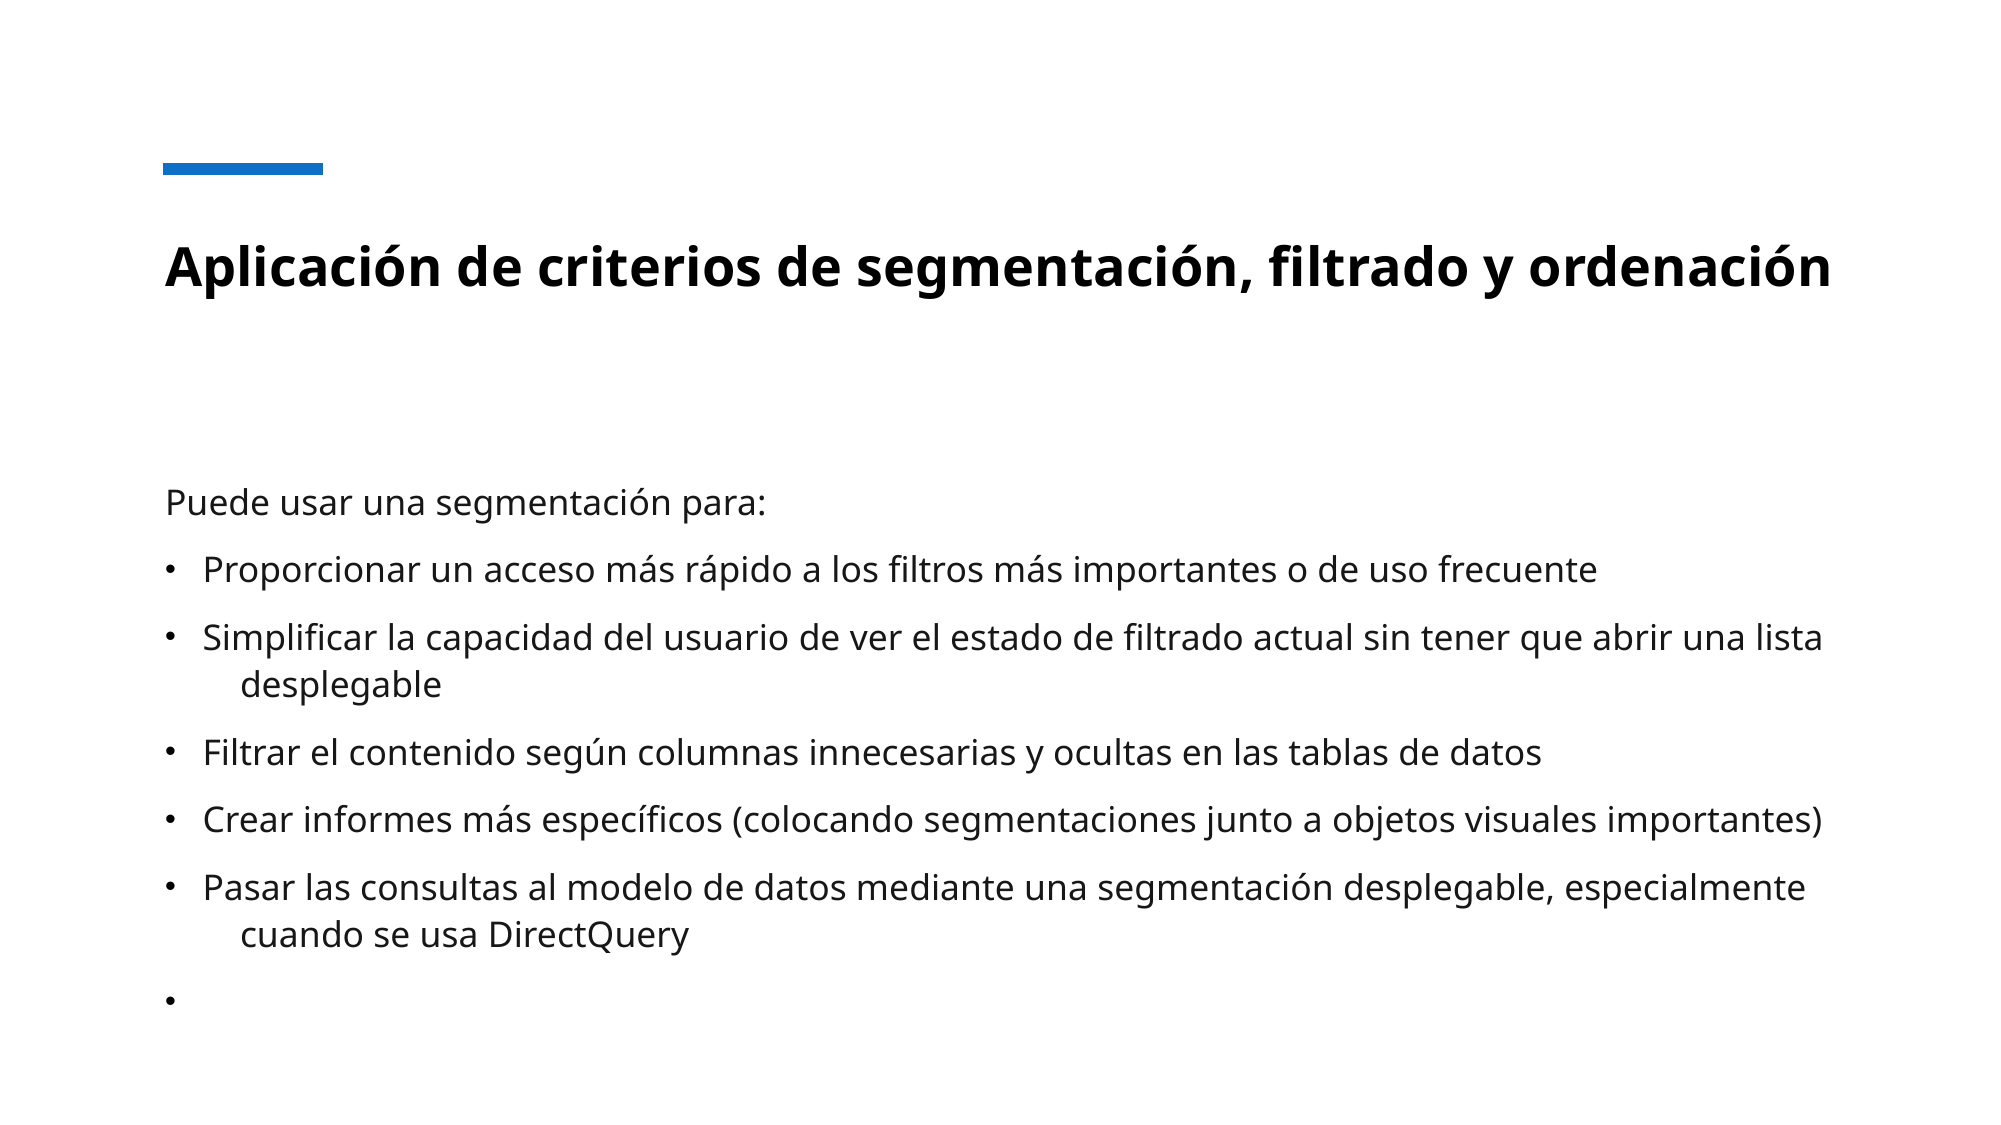

# Aplicación de criterios de segmentación, filtrado y ordenación
Puede usar una segmentación para:
Proporcionar un acceso más rápido a los filtros más importantes o de uso frecuente
Simplificar la capacidad del usuario de ver el estado de filtrado actual sin tener que abrir una lista desplegable
Filtrar el contenido según columnas innecesarias y ocultas en las tablas de datos
Crear informes más específicos (colocando segmentaciones junto a objetos visuales importantes)
Pasar las consultas al modelo de datos mediante una segmentación desplegable, especialmente cuando se usa DirectQuery